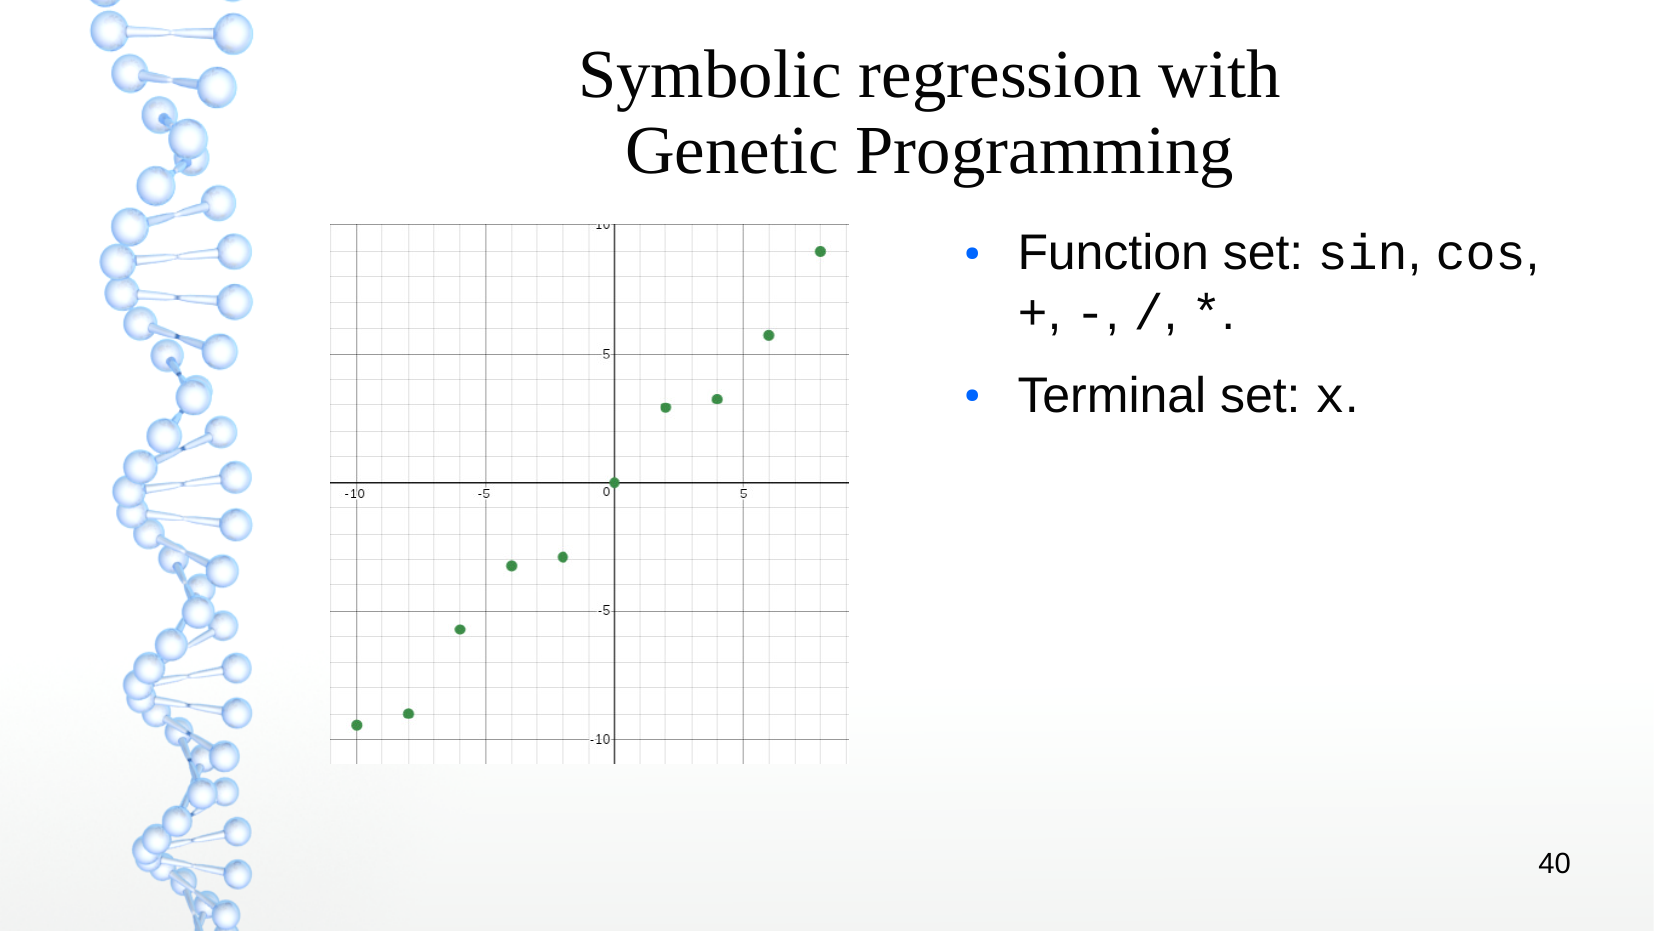

# Symbolic regression with Genetic Programming
Function set: sin, cos, +, -, /, *.
Terminal set: x.
40